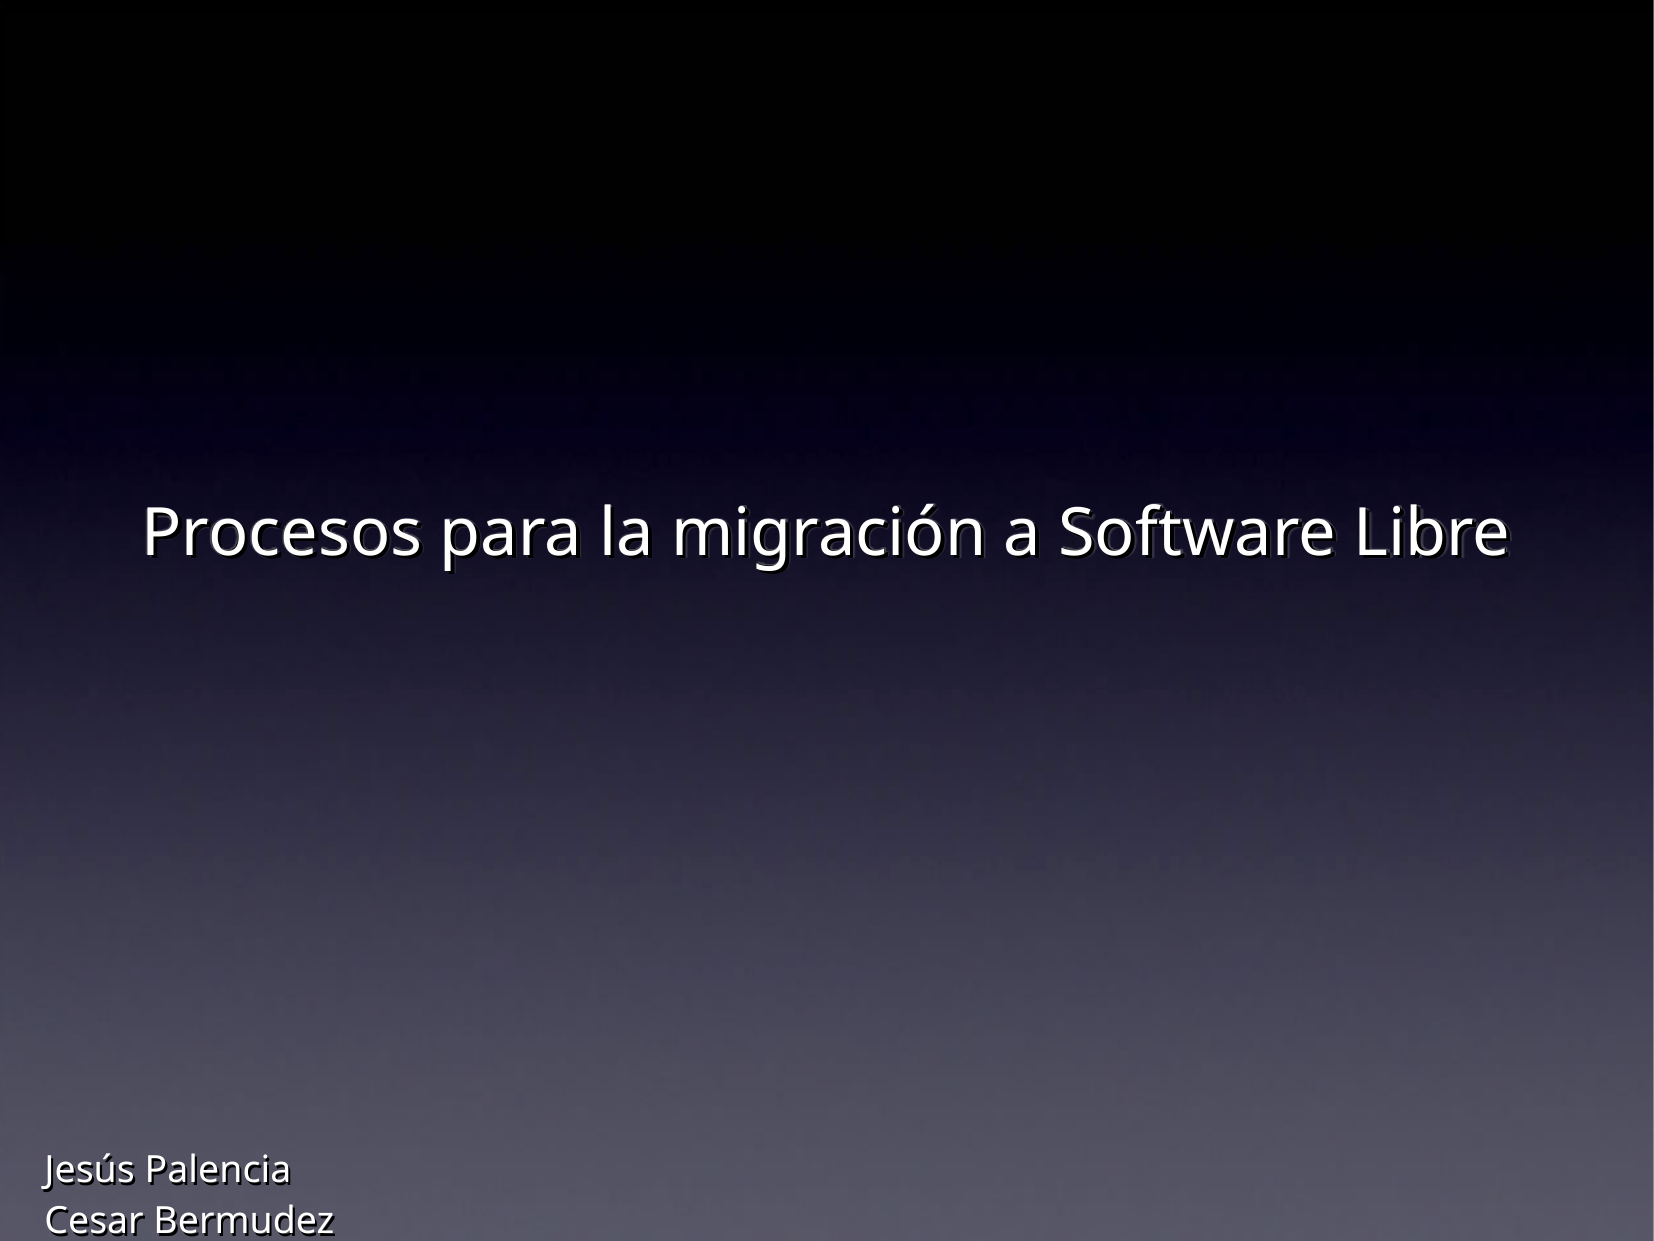

# Procesos para la migración a Software Libre
Jesús Palencia
Cesar Bermudez